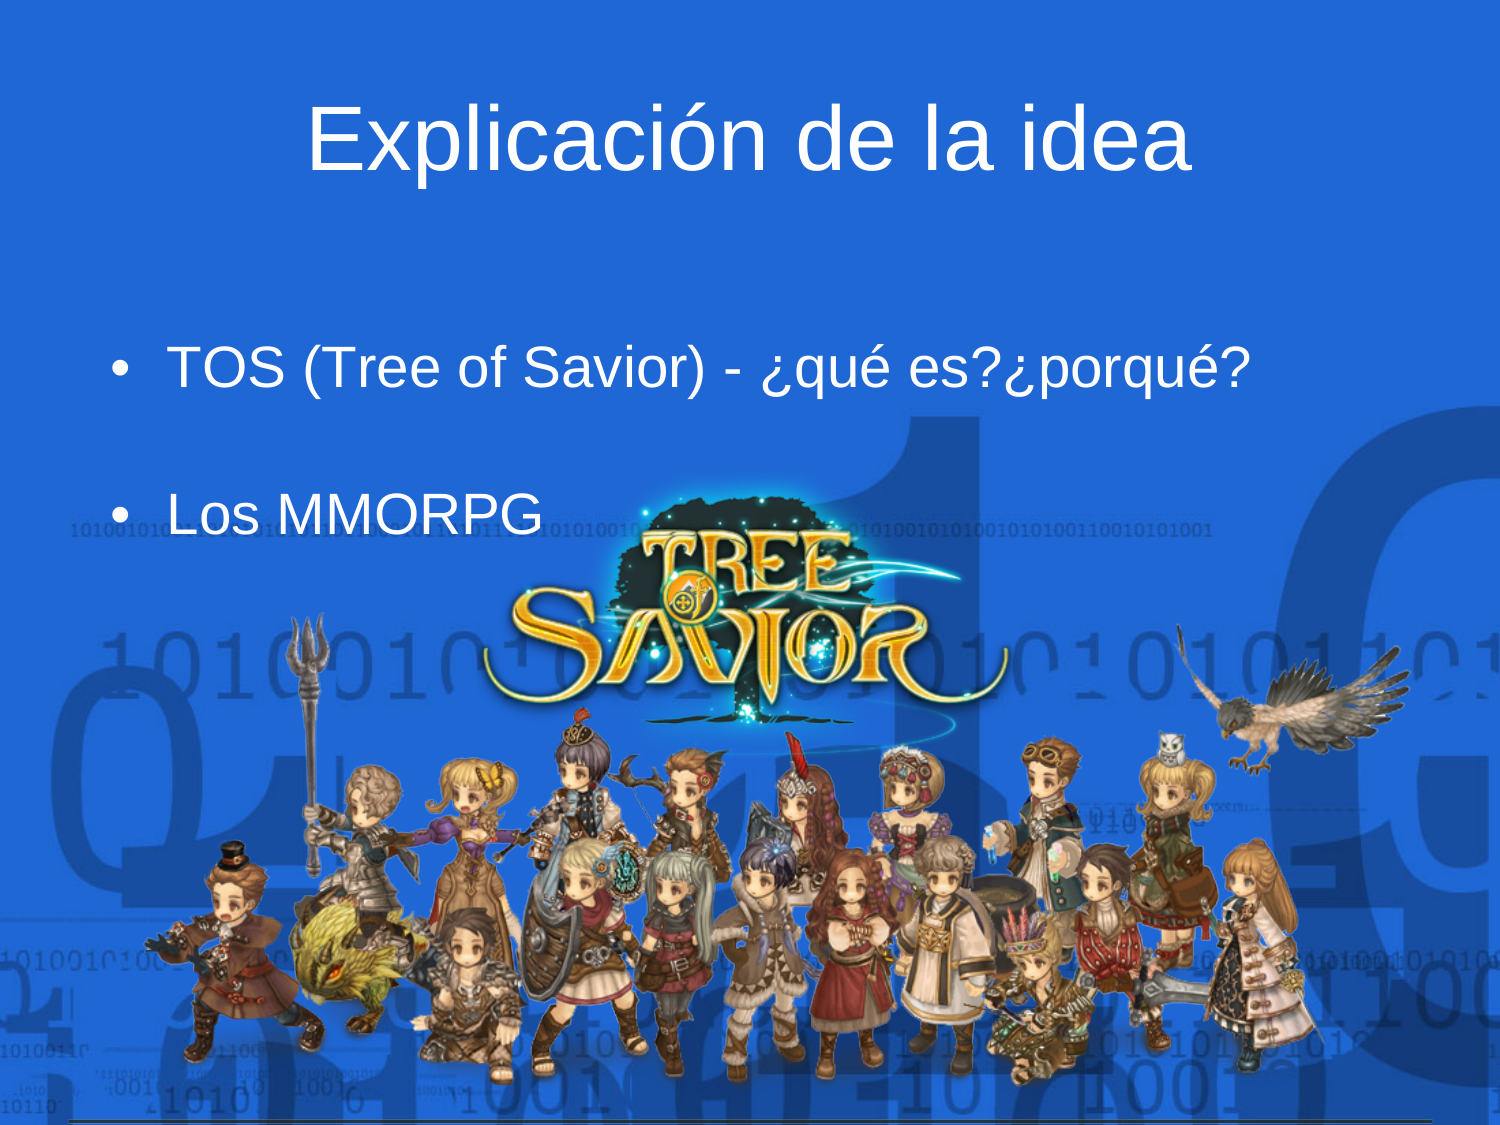

# Explicación de la idea
TOS (Tree of Savior) - ¿qué es?¿porqué?
Los MMORPG